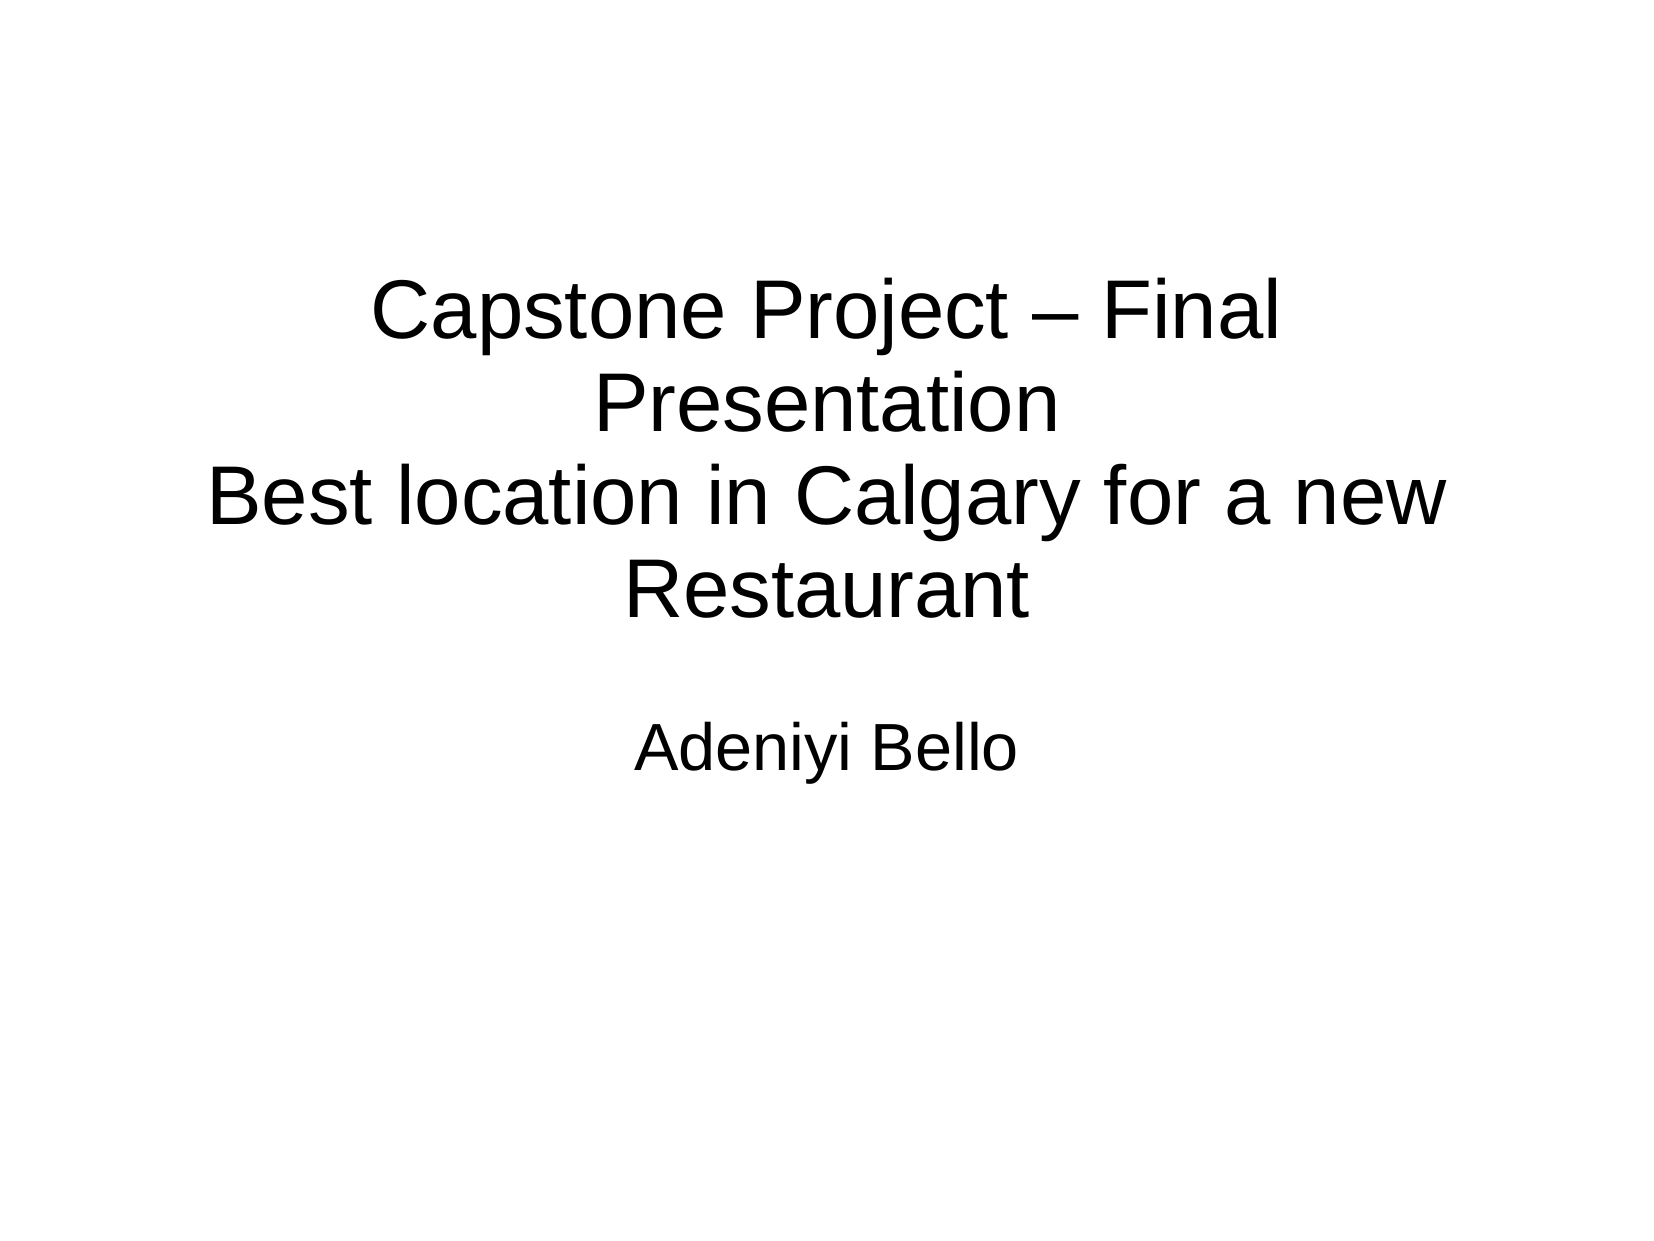

# Capstone Project – Final
Presentation
Best location in Calgary for a new Restaurant
Adeniyi Bello